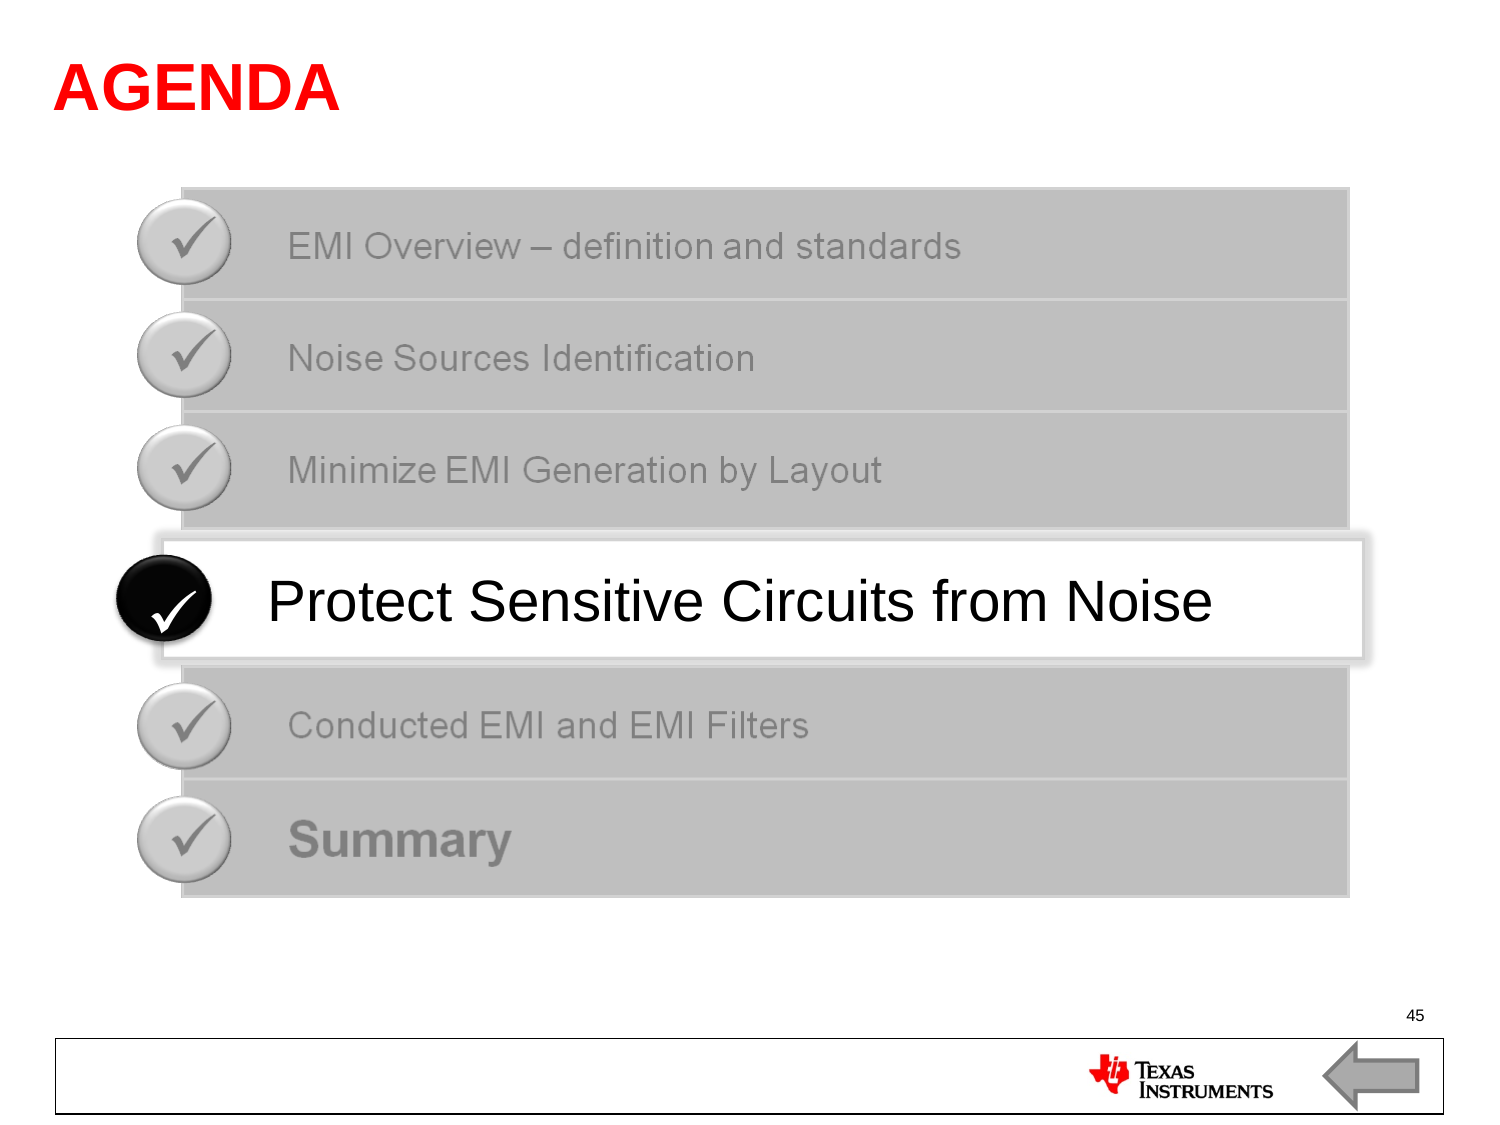

# AGENDA
Protect Sensitive Circuits from Noise
